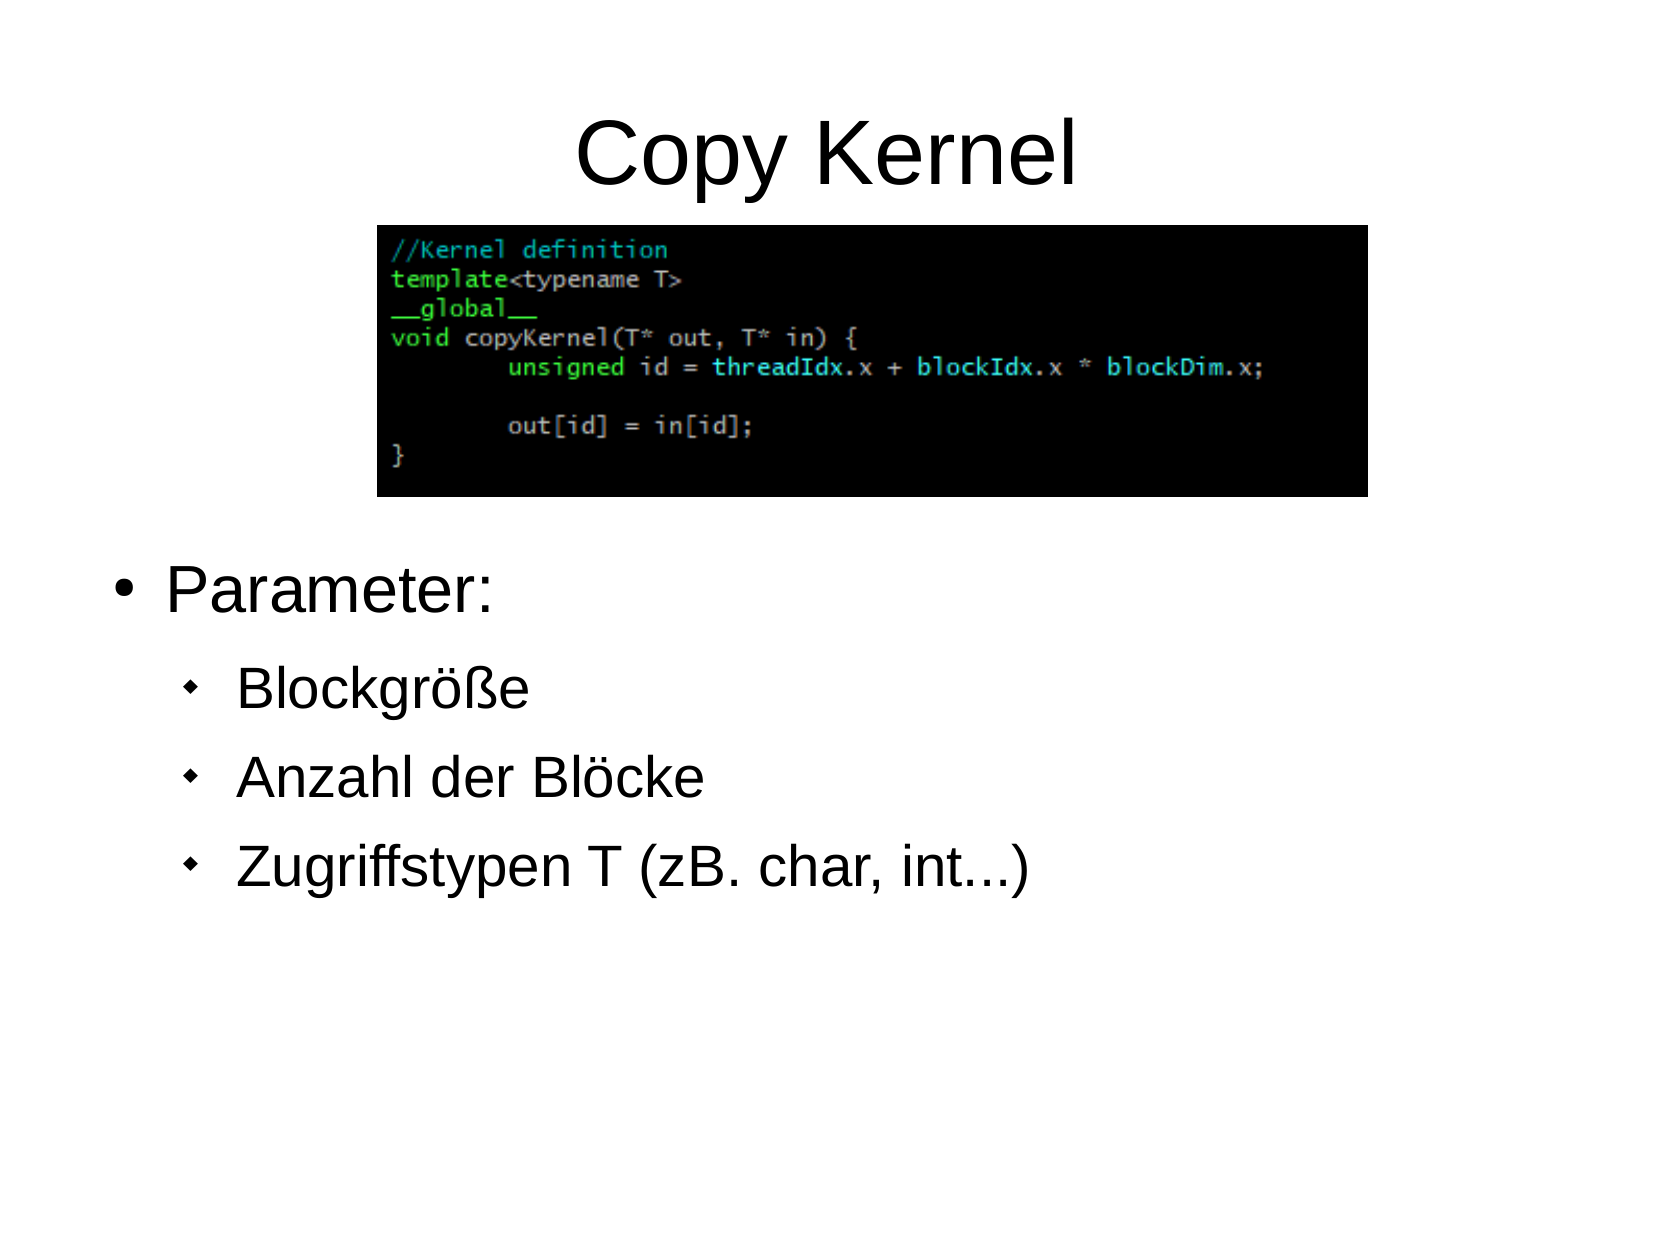

# Copy Kernel
Parameter:
Blockgröße
Anzahl der Blöcke
Zugriffstypen T (zB. char, int...)